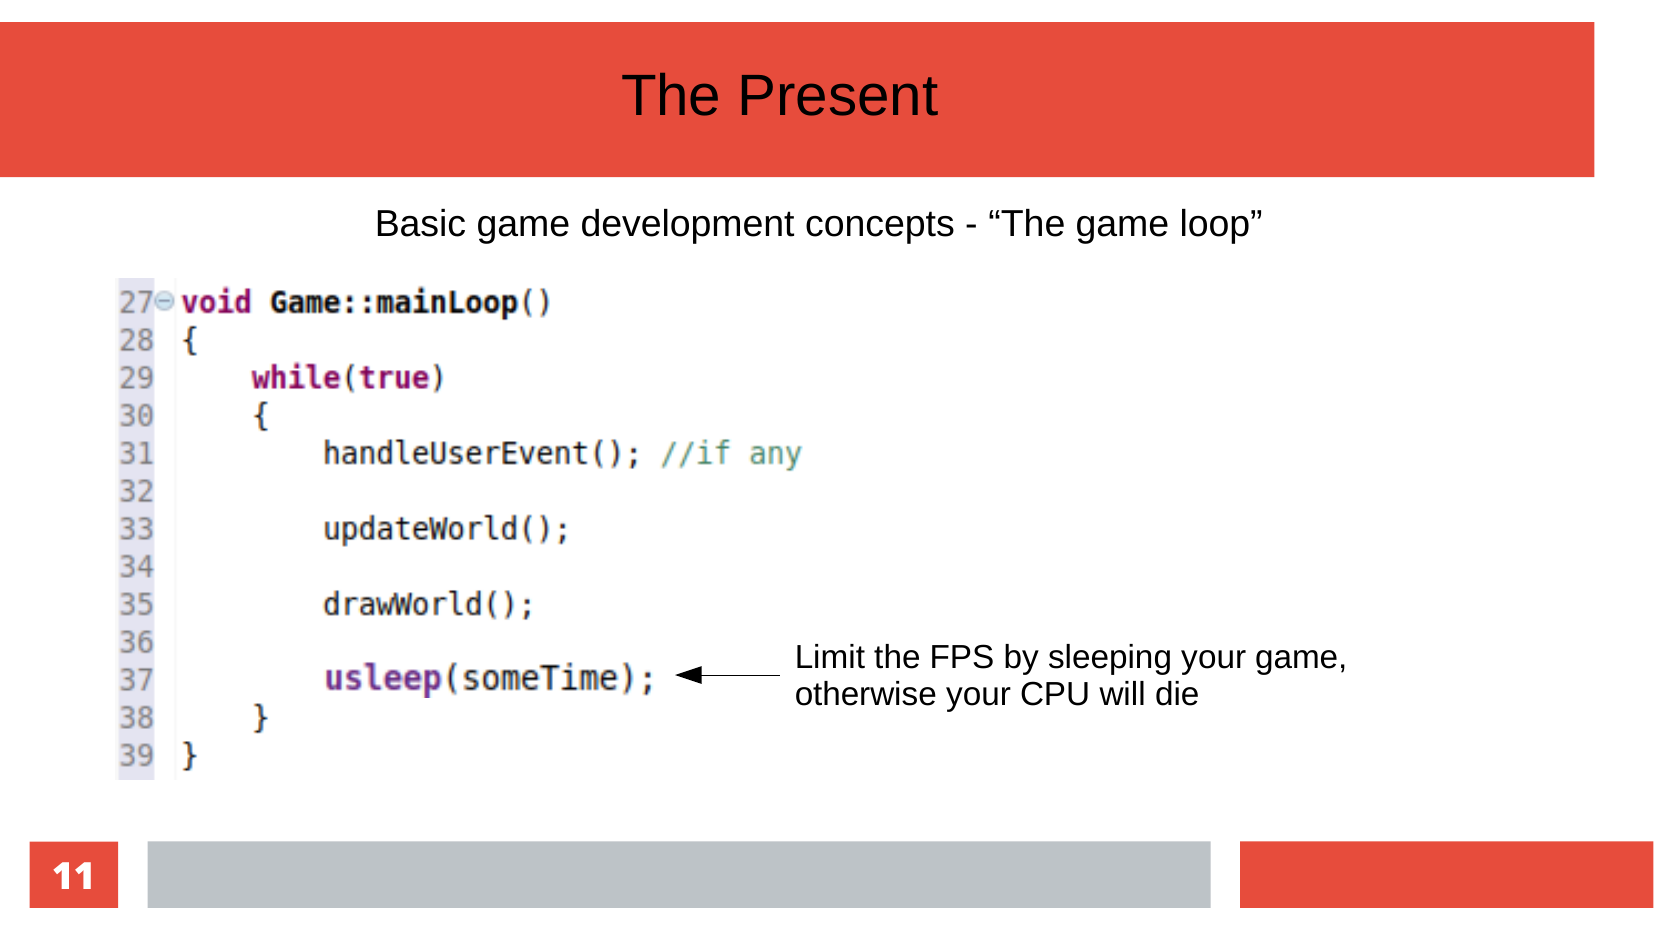

#
The Present
Basic game development concepts - “The game loop”
Limit the FPS by sleeping your game,
otherwise your CPU will die
11